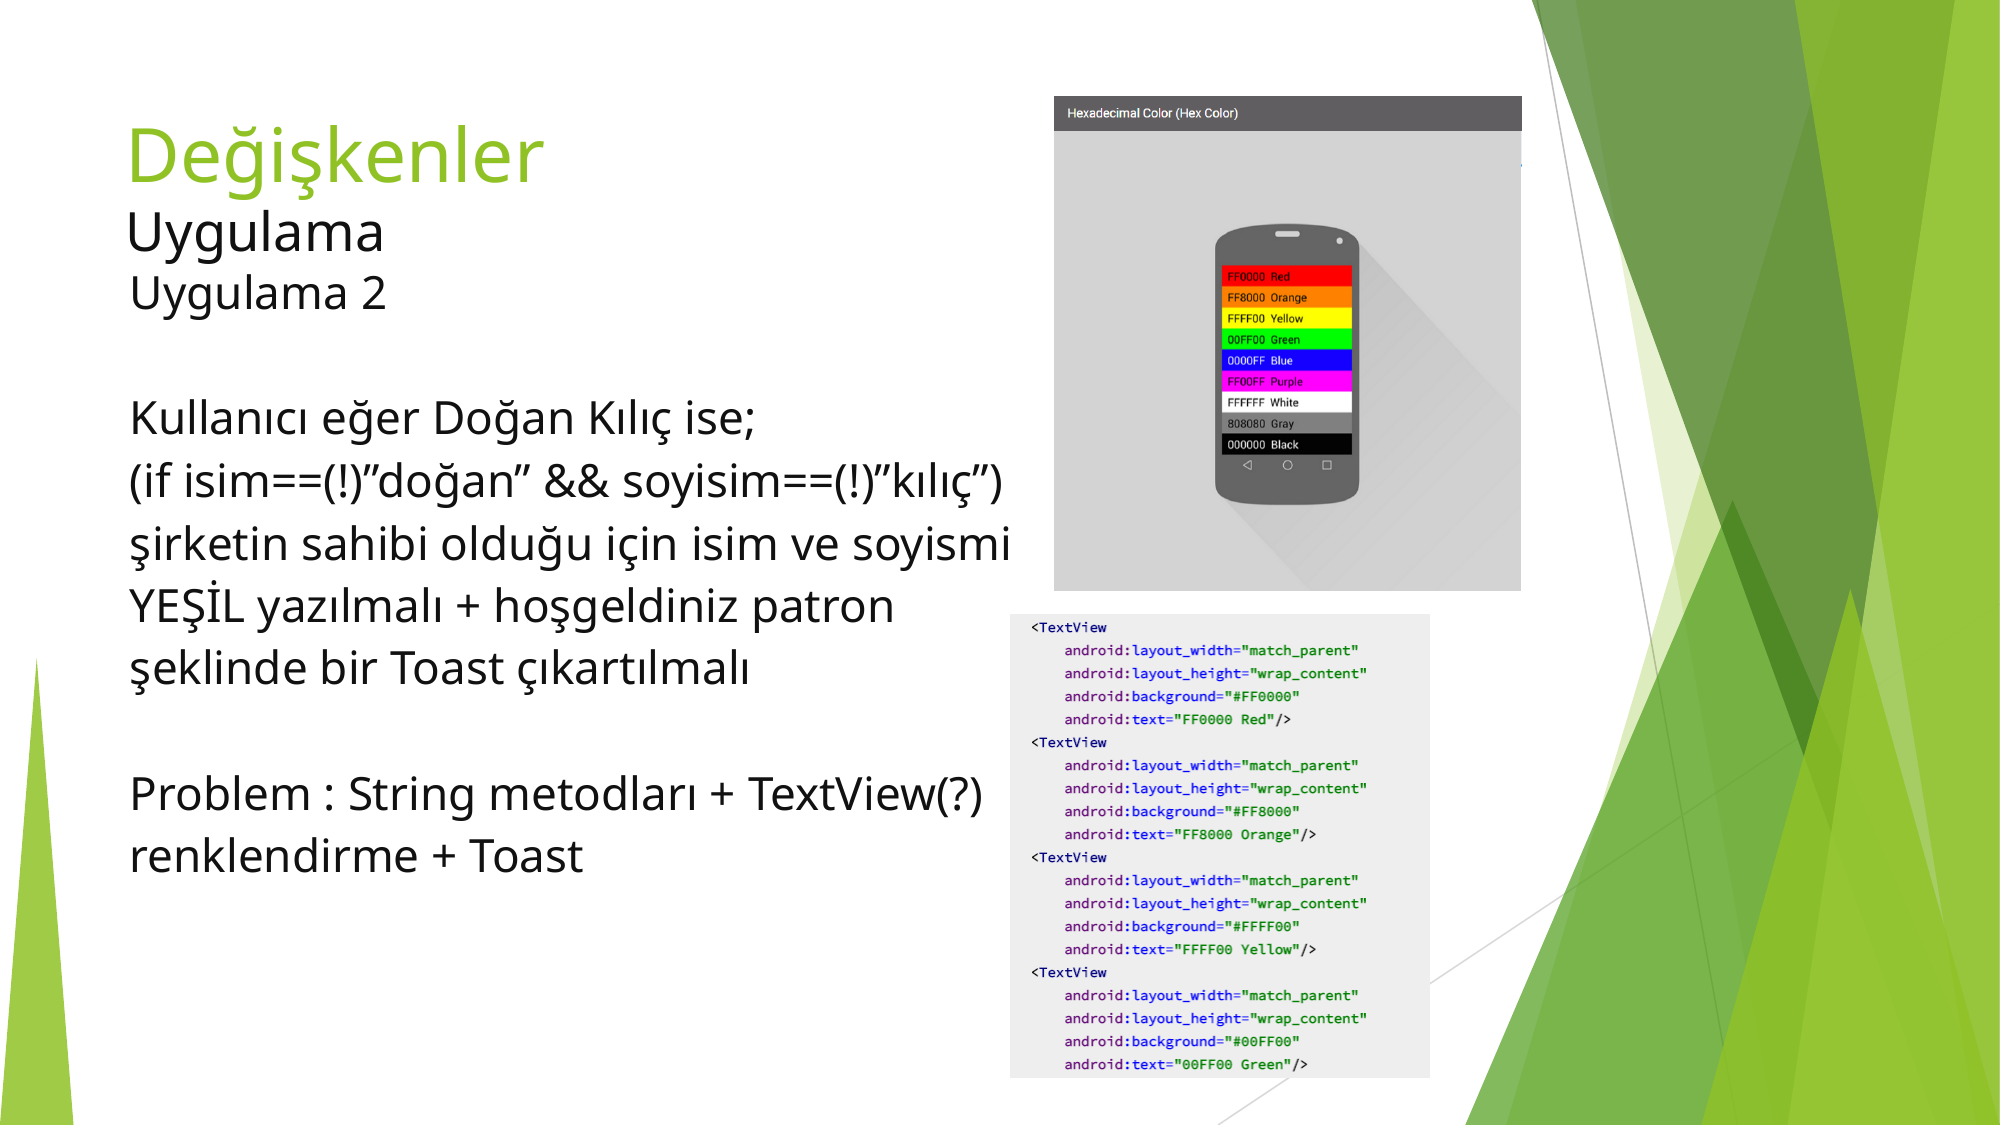

# Değişkenler Uygulama
Uygulama 2
Kullanıcı eğer Doğan Kılıç ise;
(if isim==(!)”doğan” && soyisim==(!)”kılıç”) şirketin sahibi olduğu için isim ve soyismi YEŞİL yazılmalı + hoşgeldiniz patron şeklinde bir Toast çıkartılmalı
Problem : String metodları + TextView(?) renklendirme + Toast